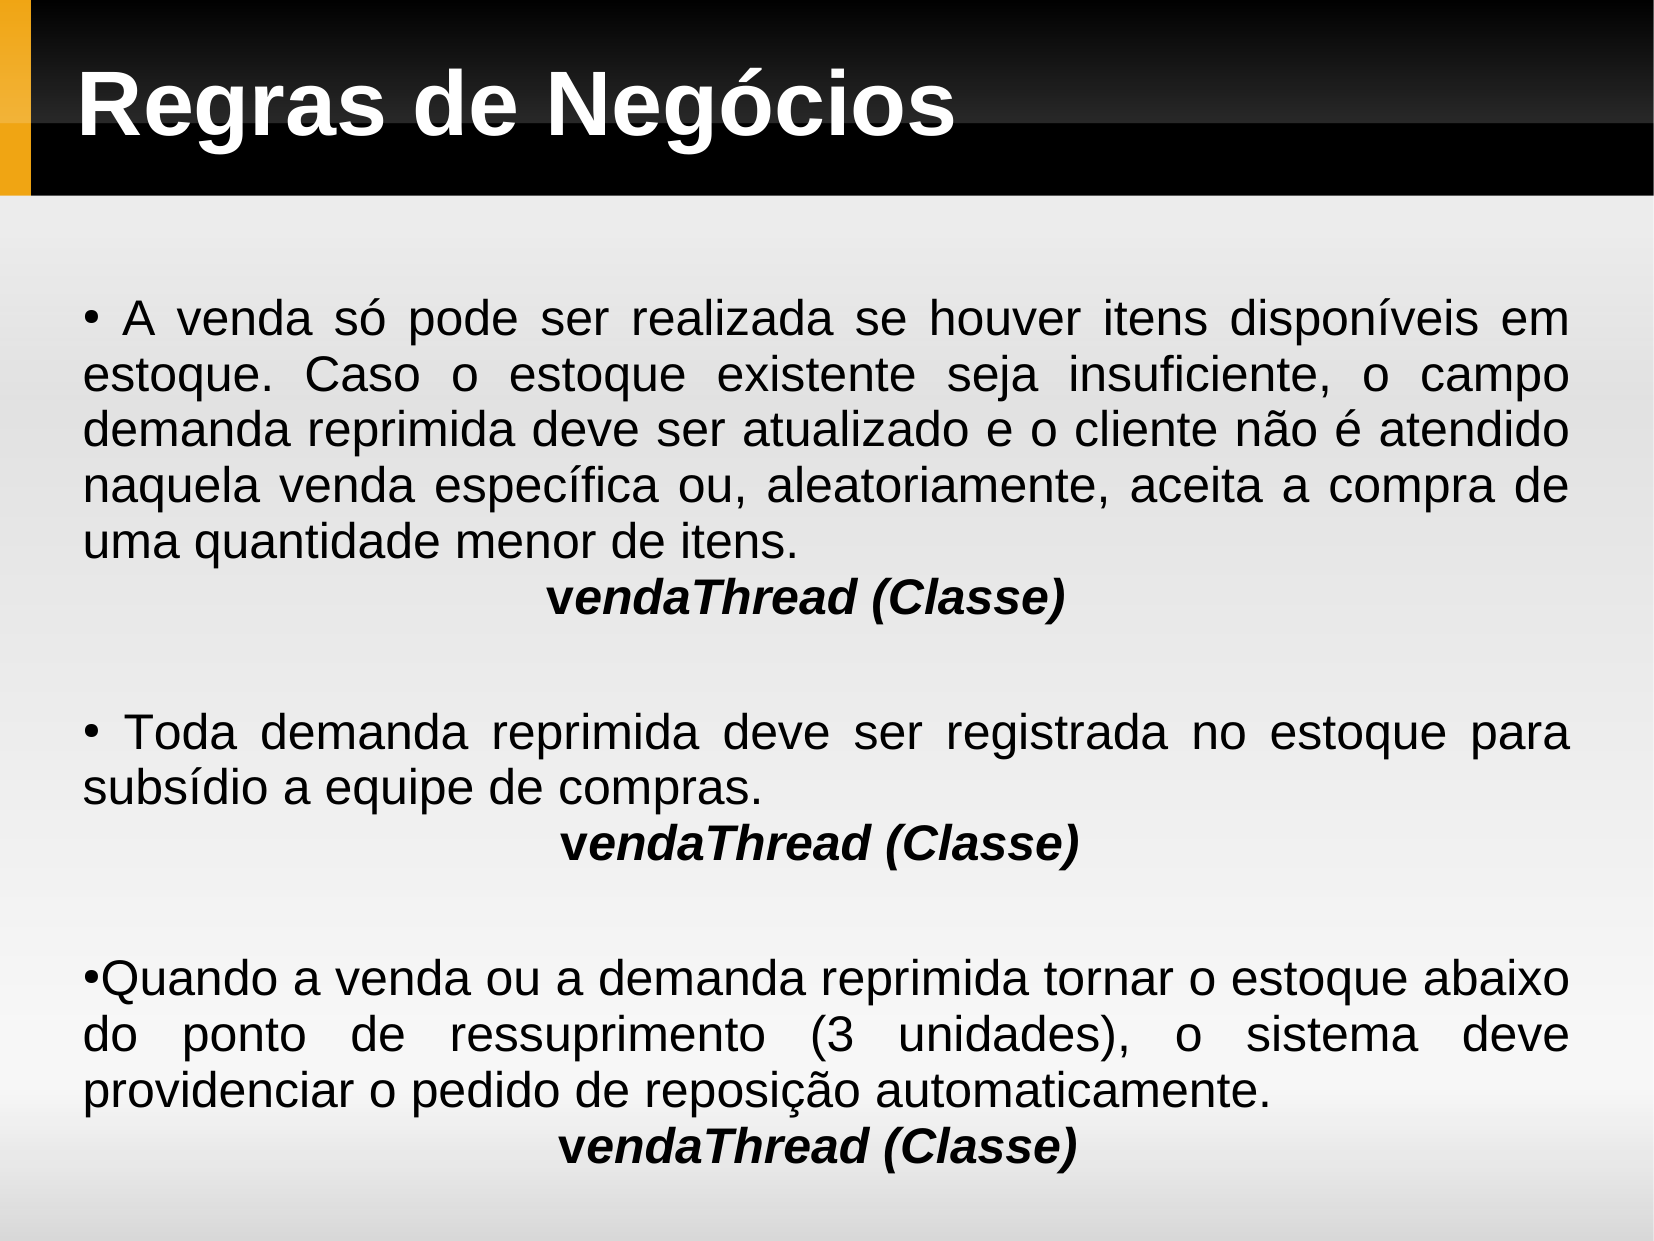

# Regras de Negócios
 A venda só pode ser realizada se houver itens disponíveis em estoque. Caso o estoque existente seja insuficiente, o campo demanda reprimida deve ser atualizado e o cliente não é atendido naquela venda específica ou, aleatoriamente, aceita a compra de uma quantidade menor de itens. vendaThread (Classe)
 Toda demanda reprimida deve ser registrada no estoque para subsídio a equipe de compras. vendaThread (Classe)
Quando a venda ou a demanda reprimida tornar o estoque abaixo do ponto de ressuprimento (3 unidades), o sistema deve providenciar o pedido de reposição automaticamente. vendaThread (Classe)